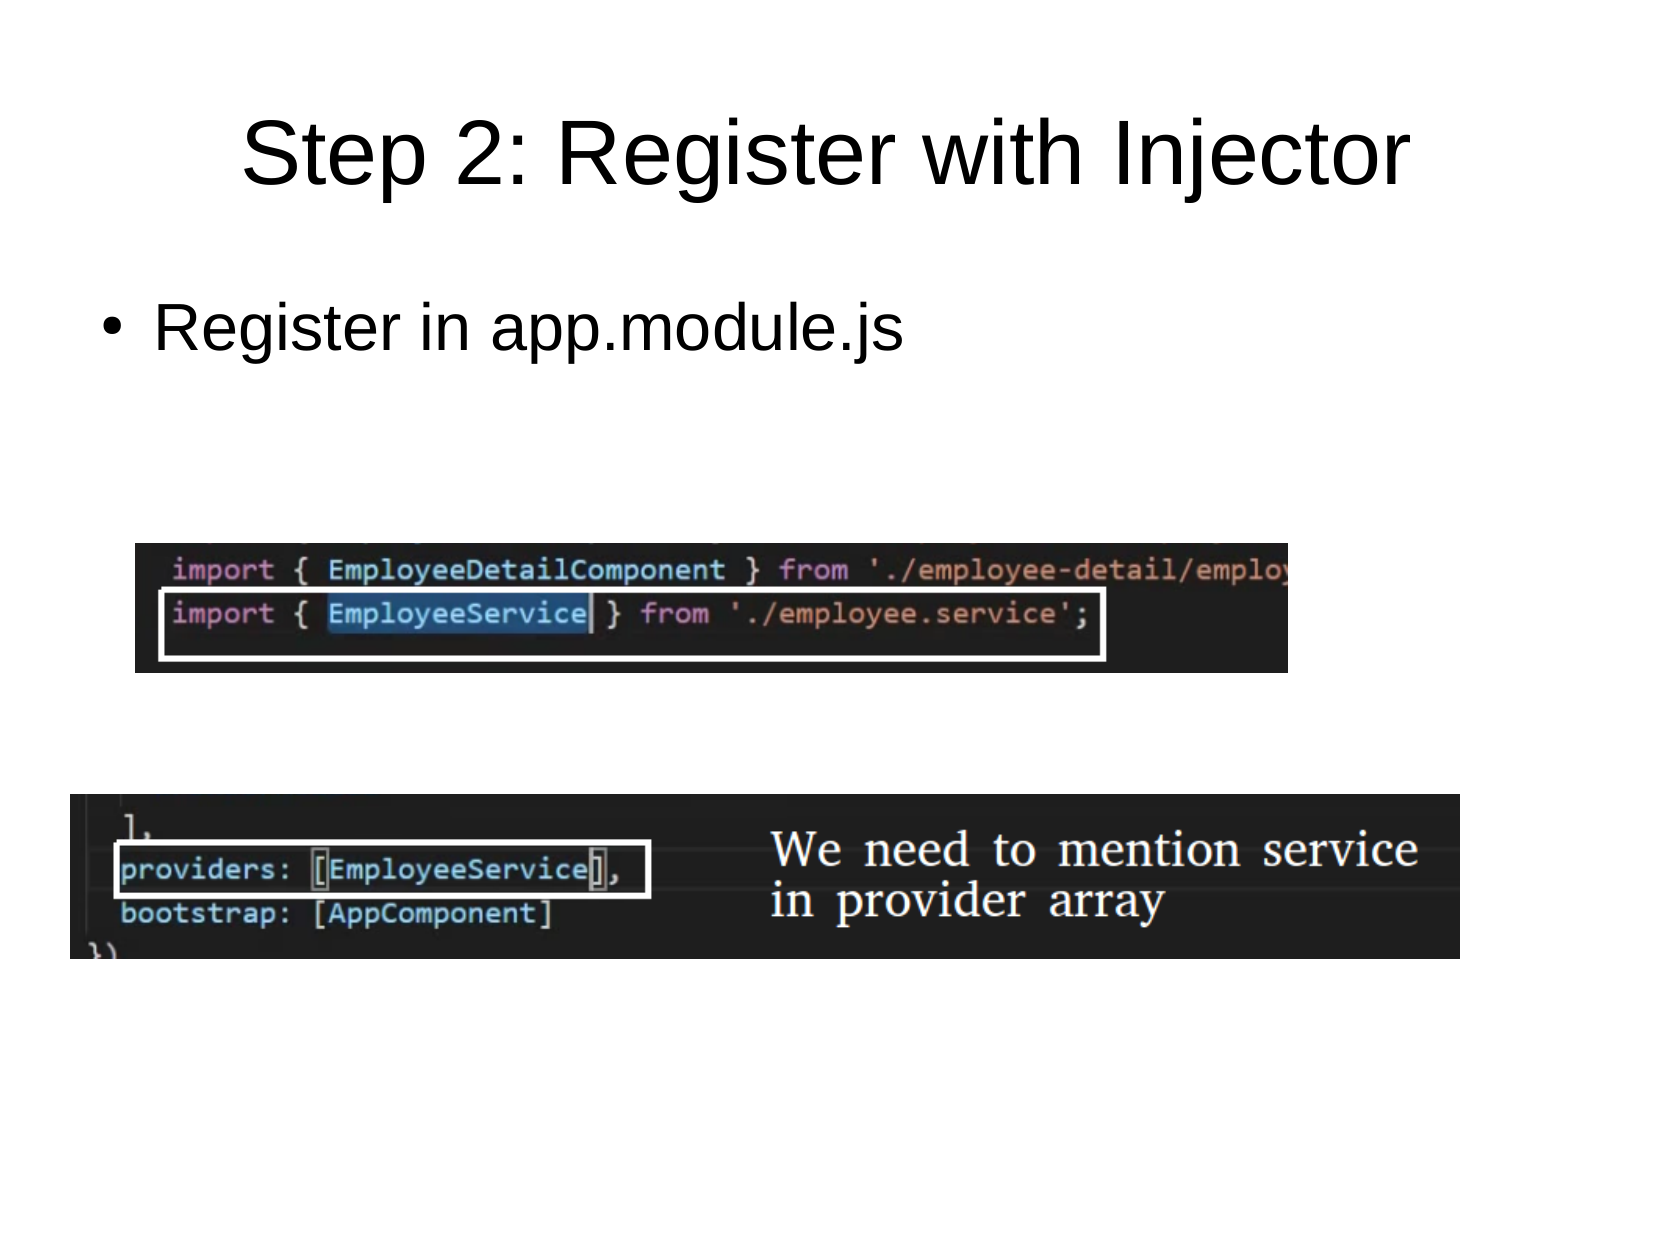

# Step 2: Register with Injector
Register in app.module.js